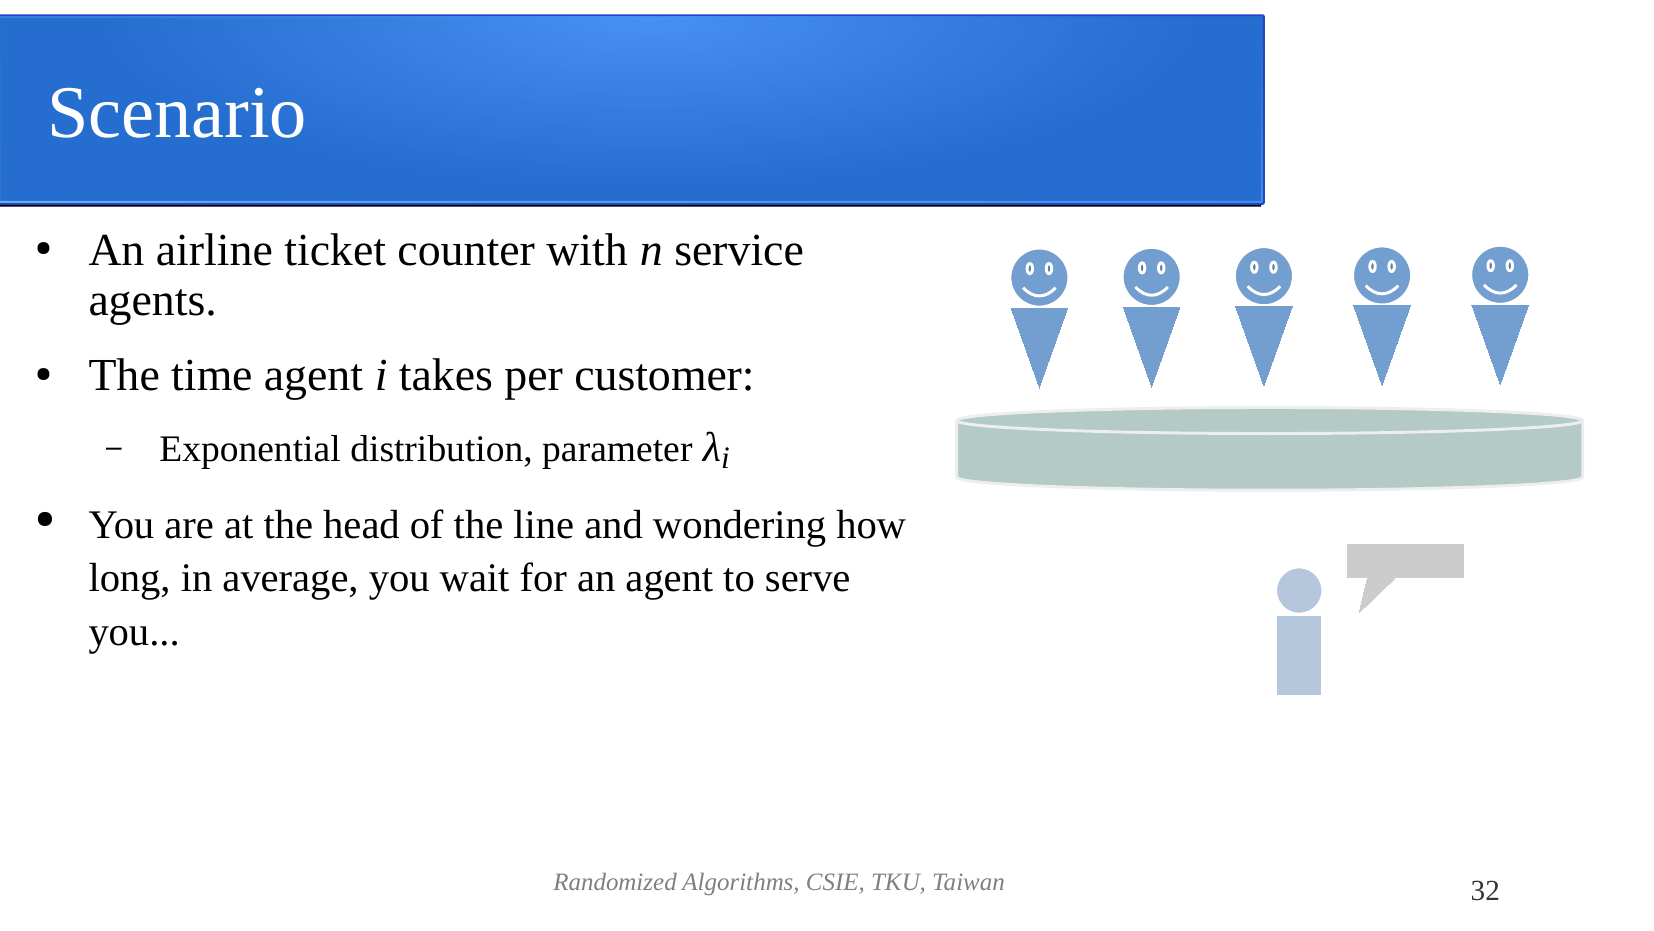

# Scenario
An airline ticket counter with n service agents.
The time agent i takes per customer:
Exponential distribution, parameter λi
You are at the head of the line and wondering how long, in average, you wait for an agent to serve you...
Randomized Algorithms, CSIE, TKU, Taiwan
32